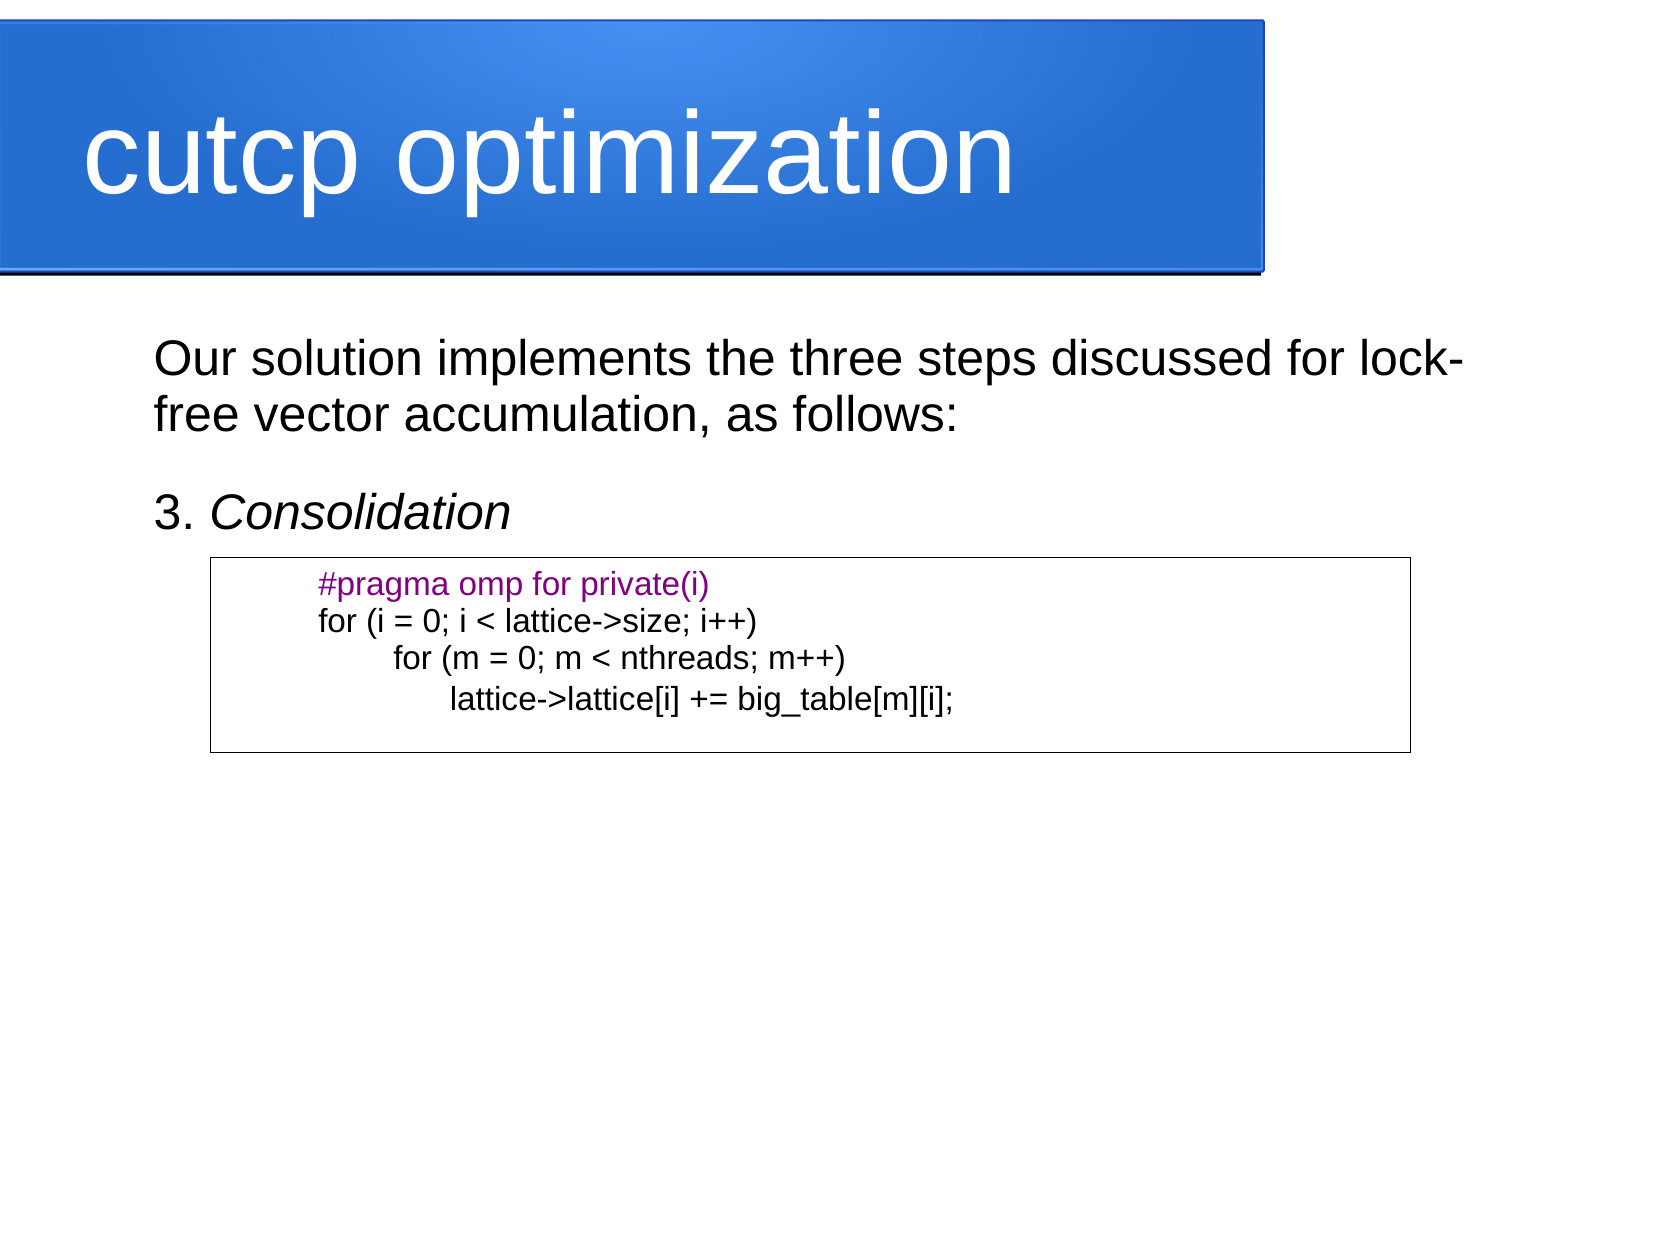

# cutcp optimization
Our solution implements the three steps discussed for lock-free vector accumulation, as follows:
3. Consolidation
	 #pragma omp for private(i)
	 for (i = 0; i < lattice->size; i++)
		 for (m = 0; m < nthreads; m++)
		 	lattice->lattice[i] += big_table[m][i];